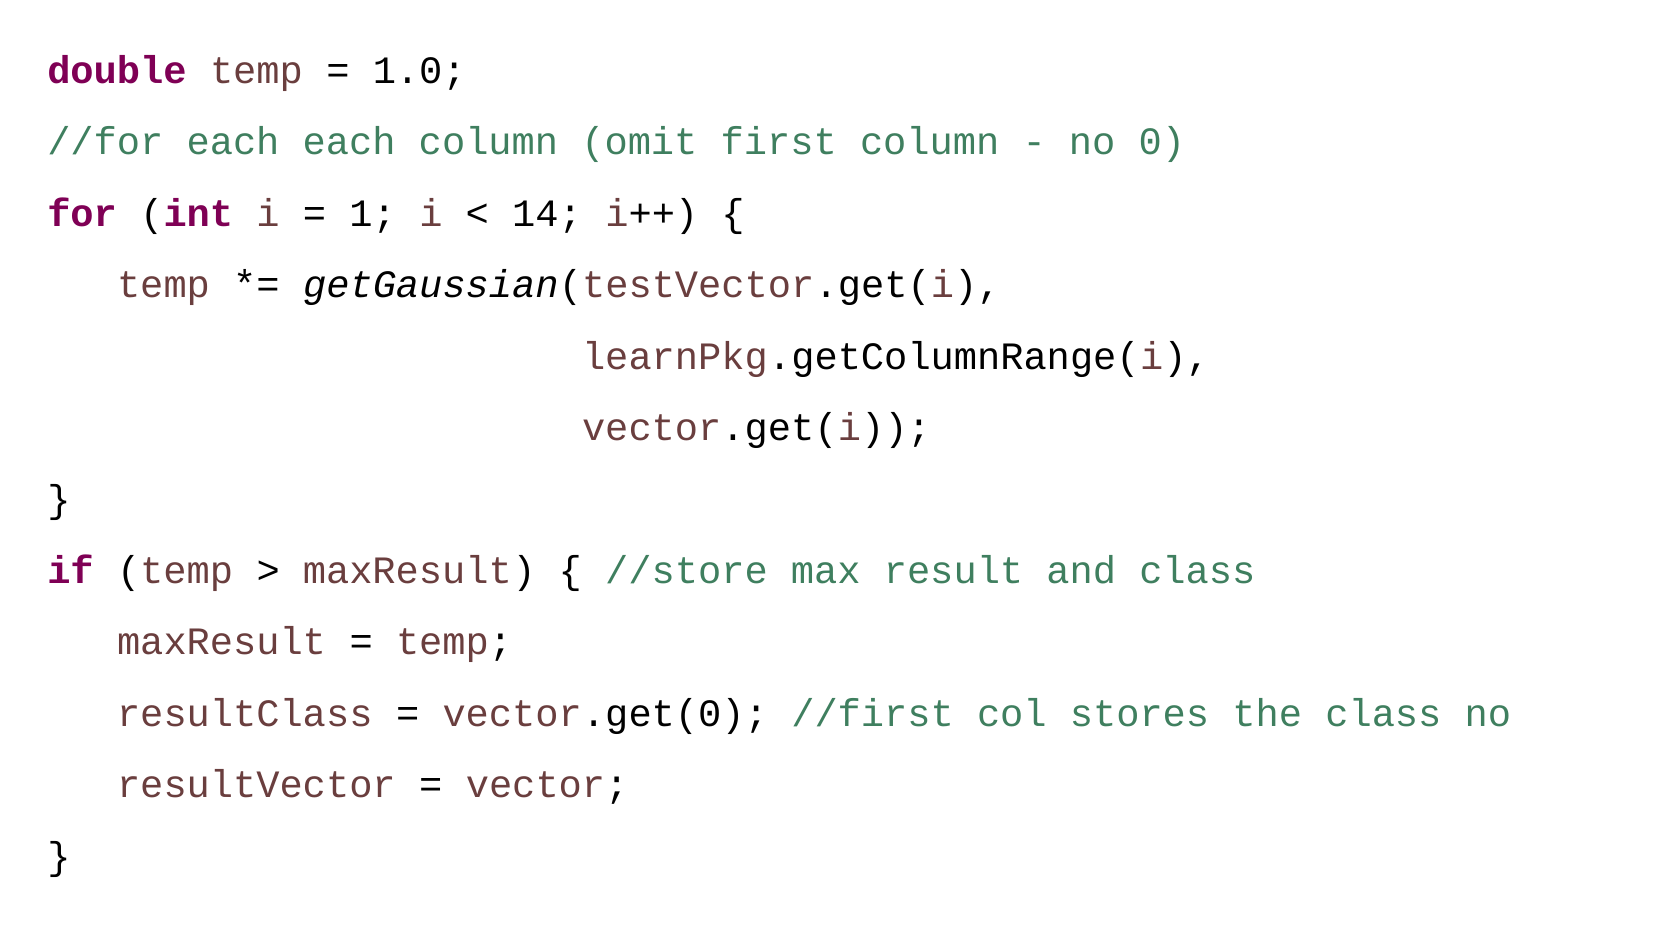

# double temp = 1.0;
//for each each column (omit first column - no 0)
for (int i = 1; i < 14; i++) {
 temp *= getGaussian(testVector.get(i),
 learnPkg.getColumnRange(i),
 vector.get(i));
}
if (temp > maxResult) { //store max result and class
 maxResult = temp;
 resultClass = vector.get(0); //first col stores the class no
 resultVector = vector;
}